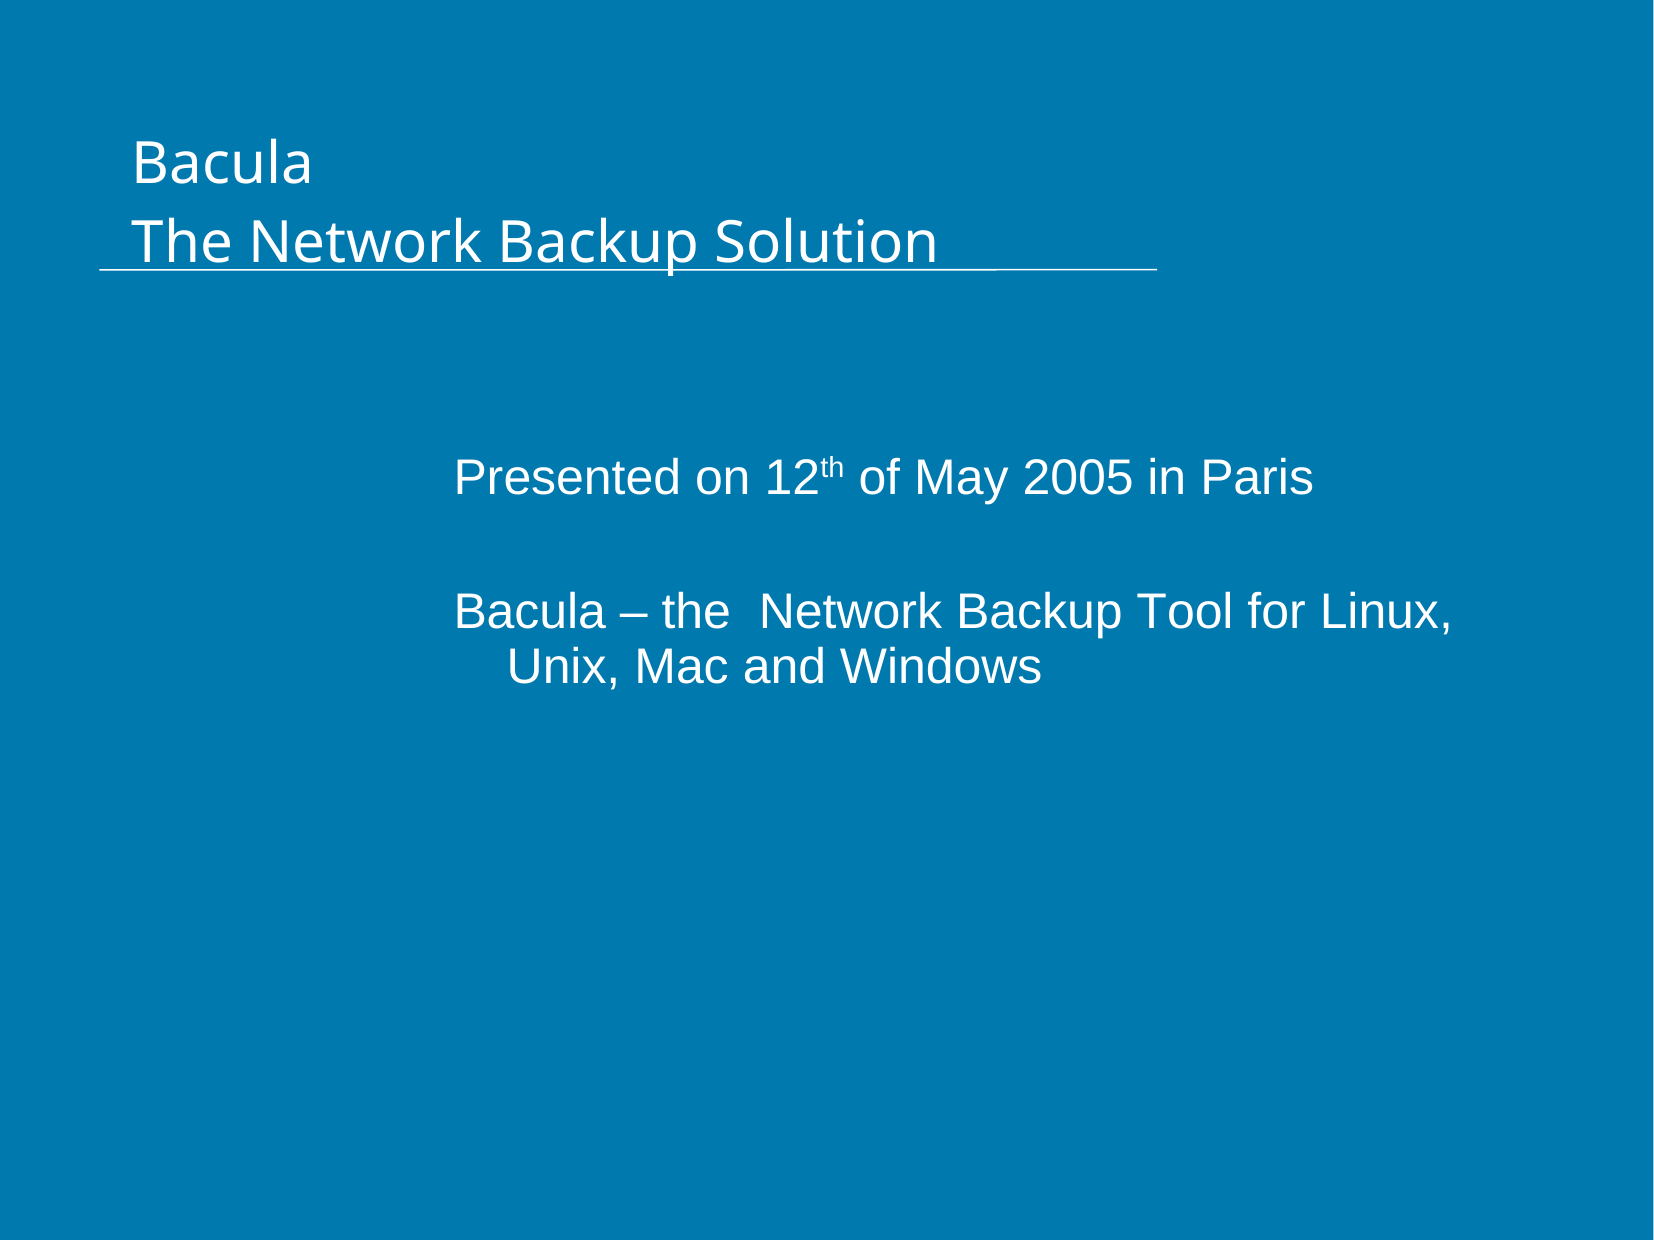

# Bacula The Network Backup Solution
Presented on 12th of May 2005 in Paris
Bacula – the Network Backup Tool for Linux, Unix, Mac and Windows